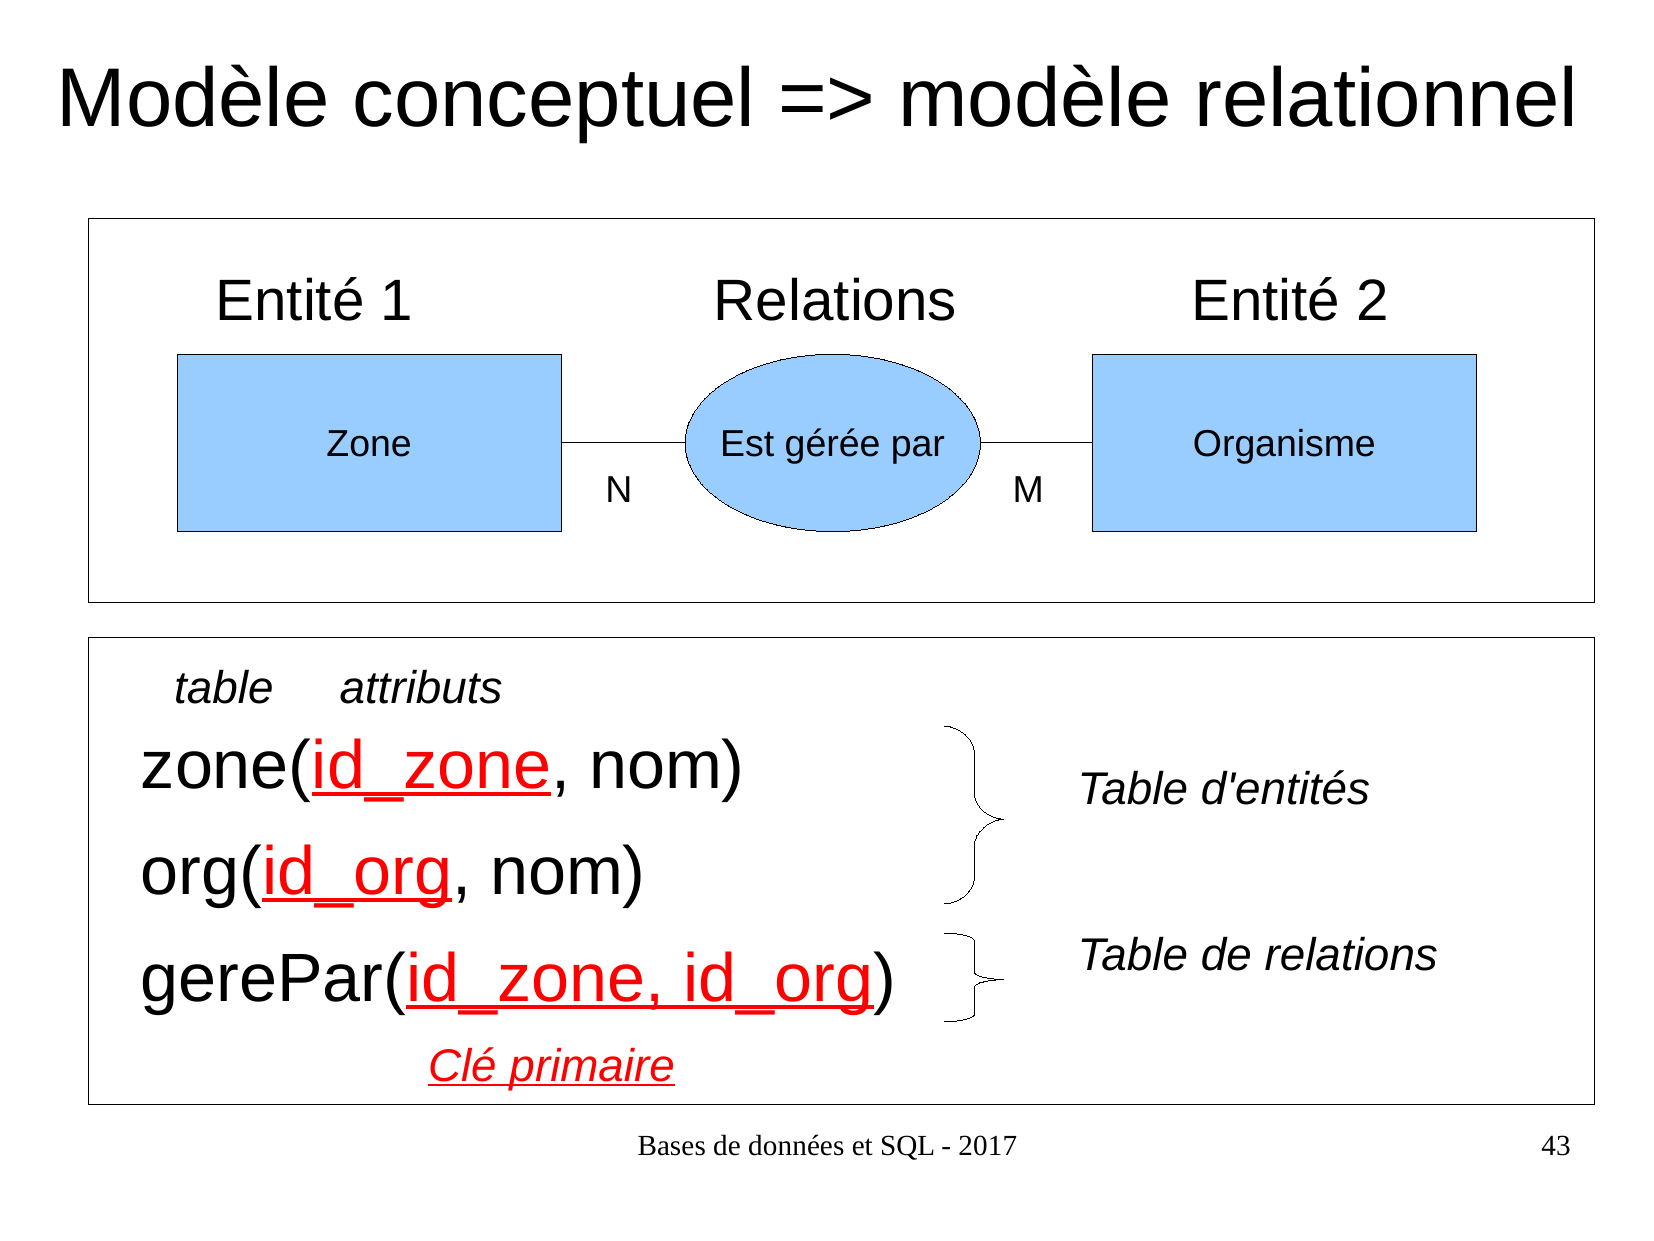

# Modèle conceptuel => modèle relationnel
Entité 1
Entité 2
Relations
Zone
Est gérée par
Organisme
N
M
table
attributs
zone(id_zone, nom)
org(id_org, nom)
gerePar(id_zone, id_org)
Table d'entités
Table de relations
Clé primaire
Bases de données et SQL - 2017
43